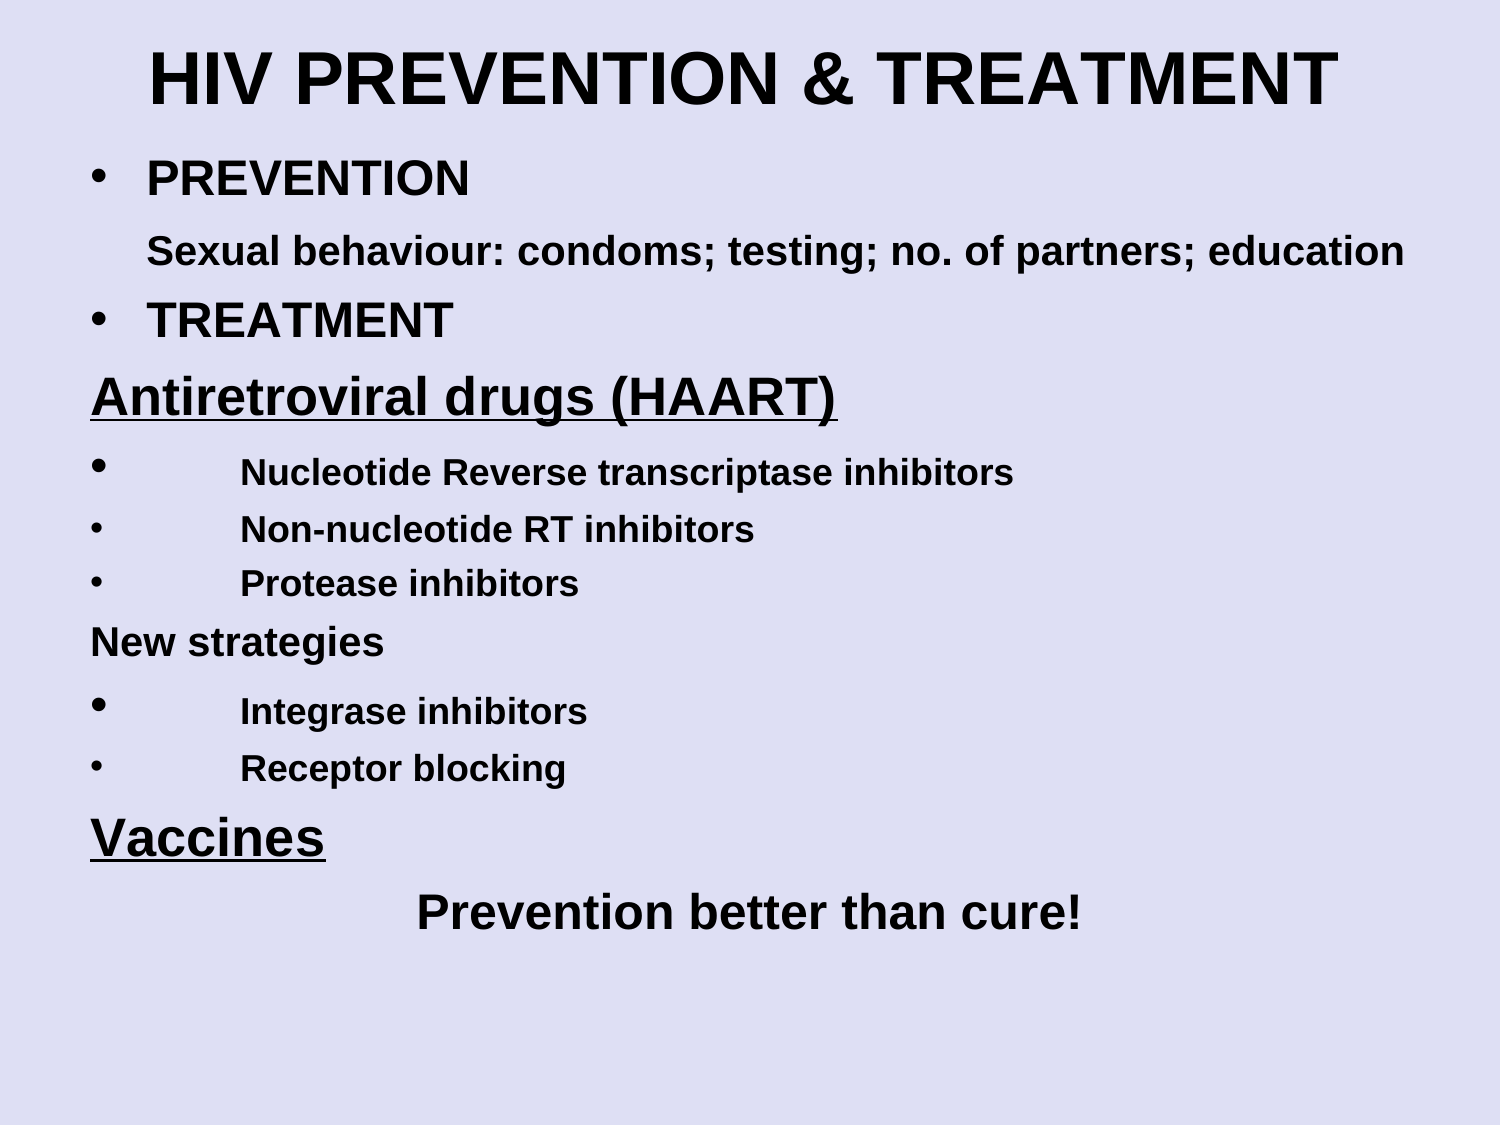

# HIV PREVENTION & TREATMENT
PREVENTION
	Sexual behaviour: condoms; testing; no. of partners; education
TREATMENT
Antiretroviral drugs (HAART)
	Nucleotide Reverse transcriptase inhibitors
	Non-nucleotide RT inhibitors
	Protease inhibitors
New strategies
	Integrase inhibitors
	Receptor blocking
Vaccines
Prevention better than cure!